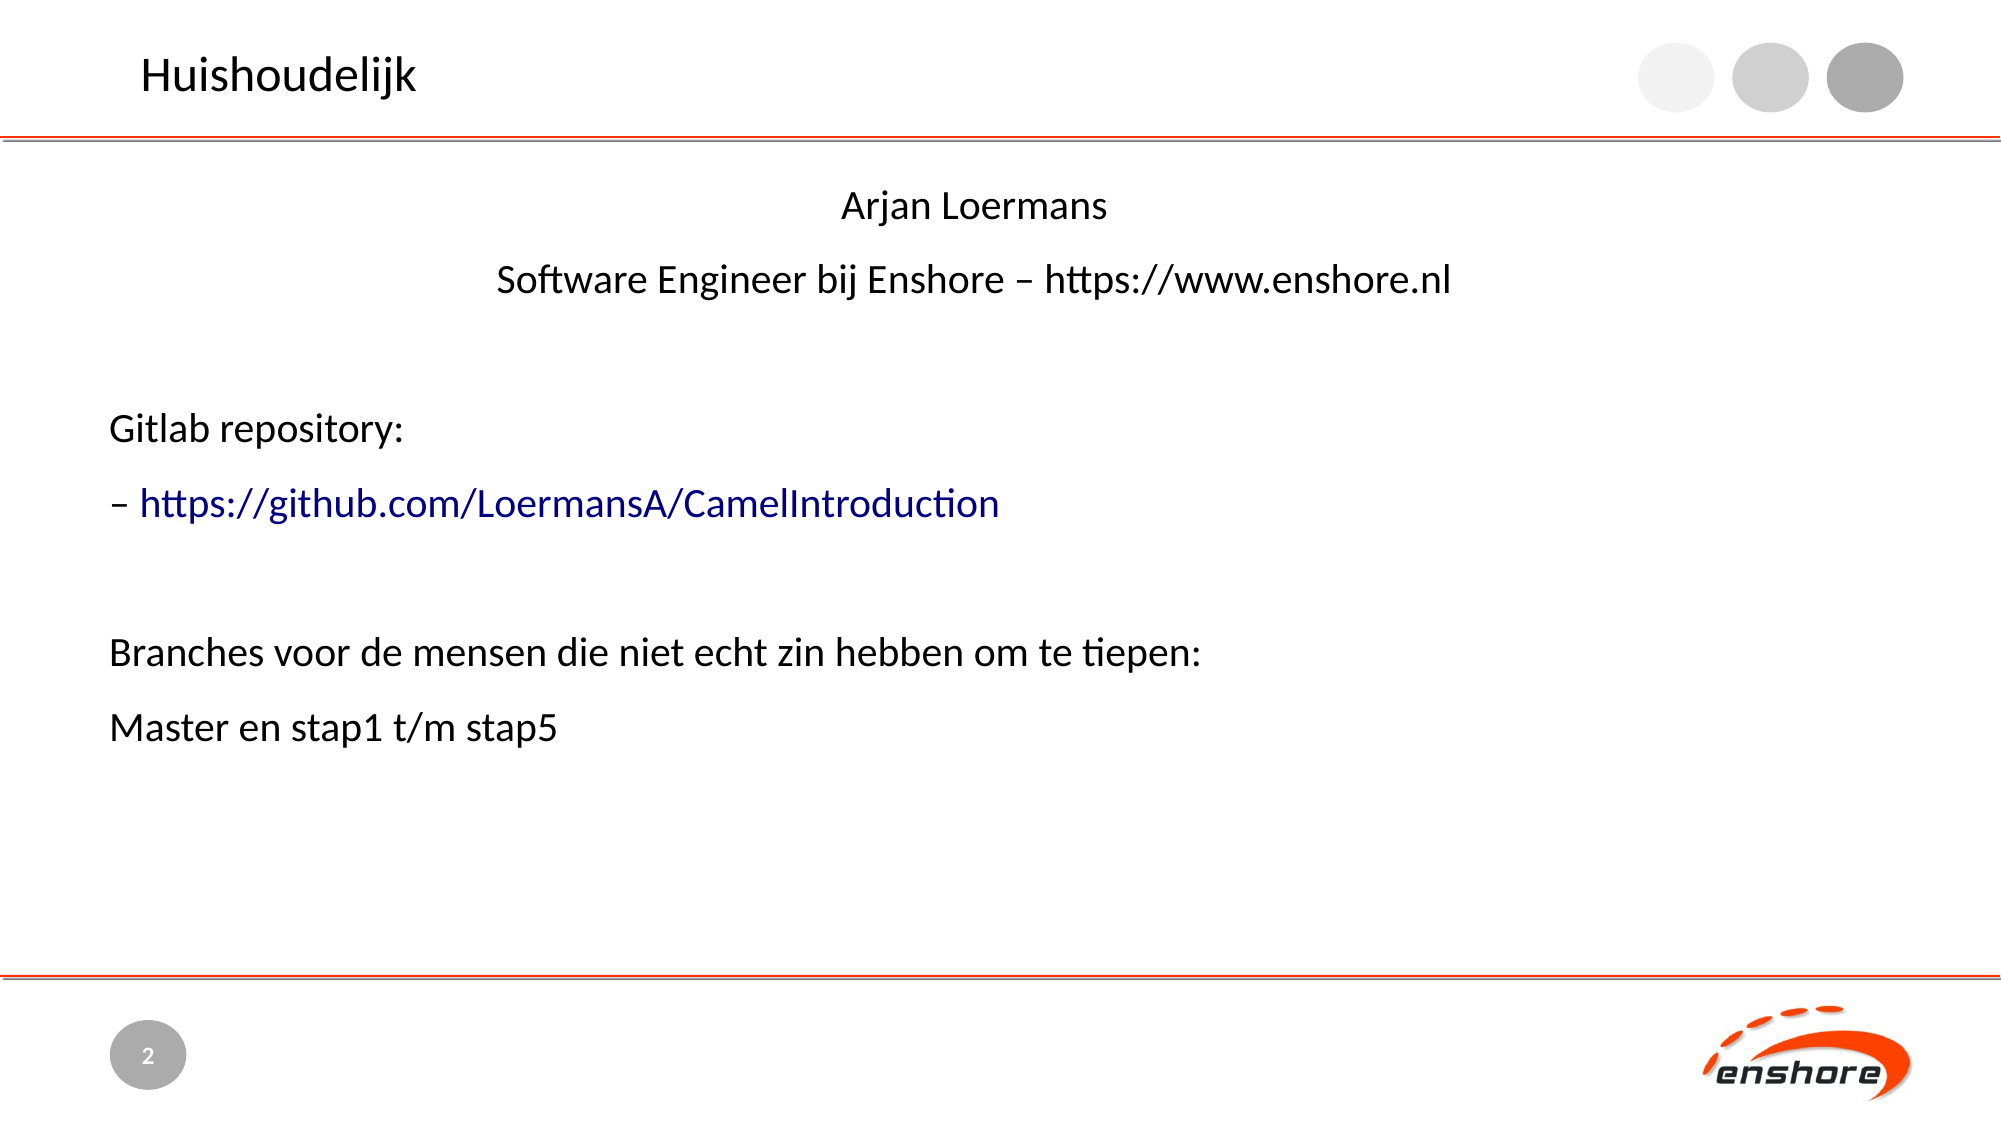

Huishoudelijk
# Arjan Loermans
Software Engineer bij Enshore – https://www.enshore.nl
Gitlab repository:
– https://github.com/LoermansA/CamelIntroduction
Branches voor de mensen die niet echt zin hebben om te tiepen:
Master en stap1 t/m stap5